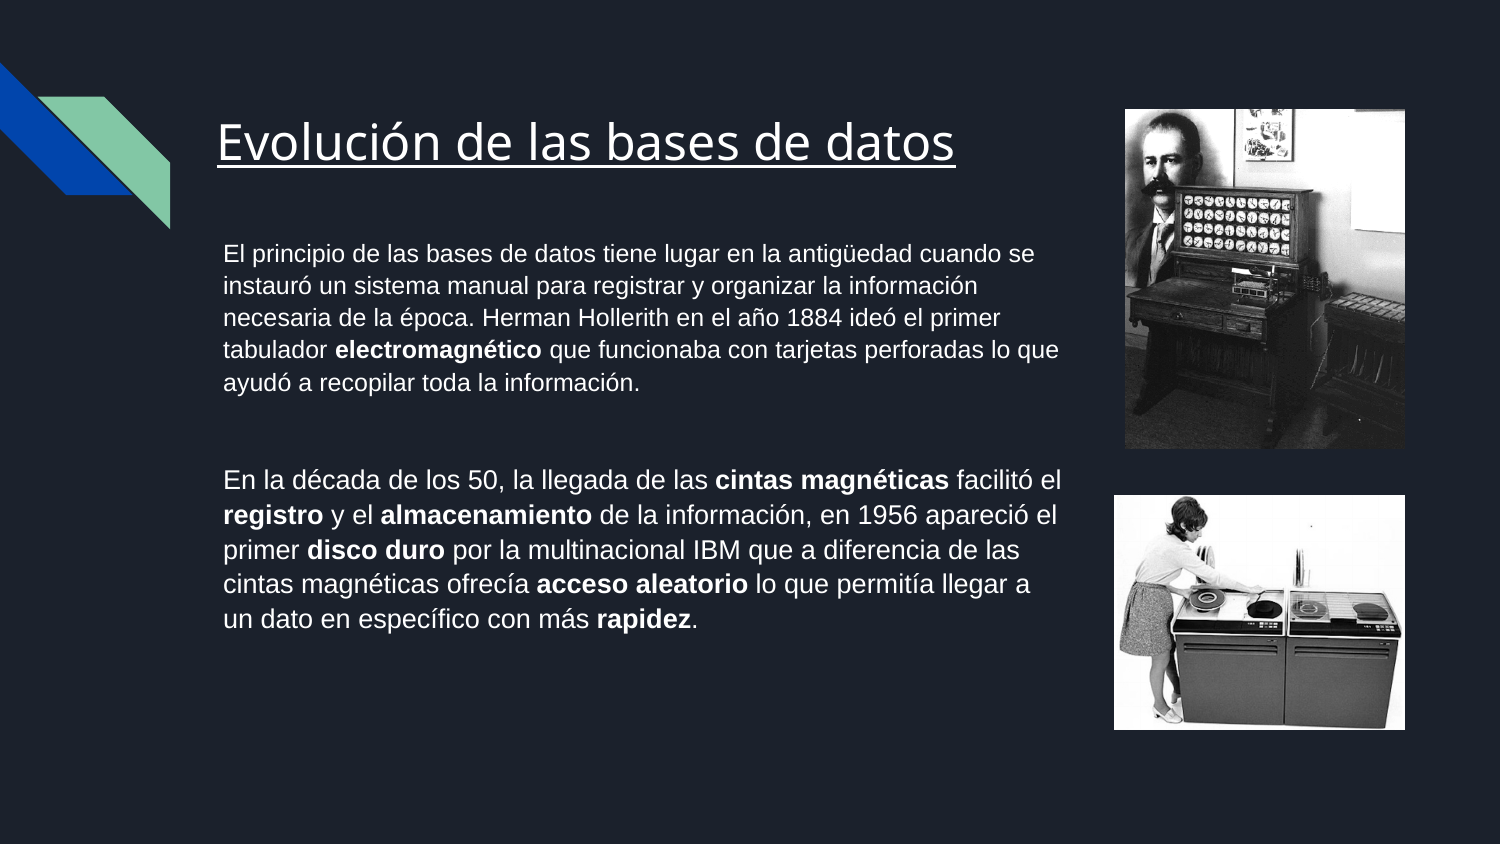

# Evolución de las bases de datos
El principio de las bases de datos tiene lugar en la antigüedad cuando se instauró un sistema manual para registrar y organizar la información necesaria de la época. Herman Hollerith en el año 1884 ideó el primer tabulador electromagnético que funcionaba con tarjetas perforadas lo que ayudó a recopilar toda la información.
En la década de los 50, la llegada de las cintas magnéticas facilitó el registro y el almacenamiento de la información, en 1956 apareció el primer disco duro por la multinacional IBM que a diferencia de las cintas magnéticas ofrecía acceso aleatorio lo que permitía llegar a un dato en específico con más rapidez.